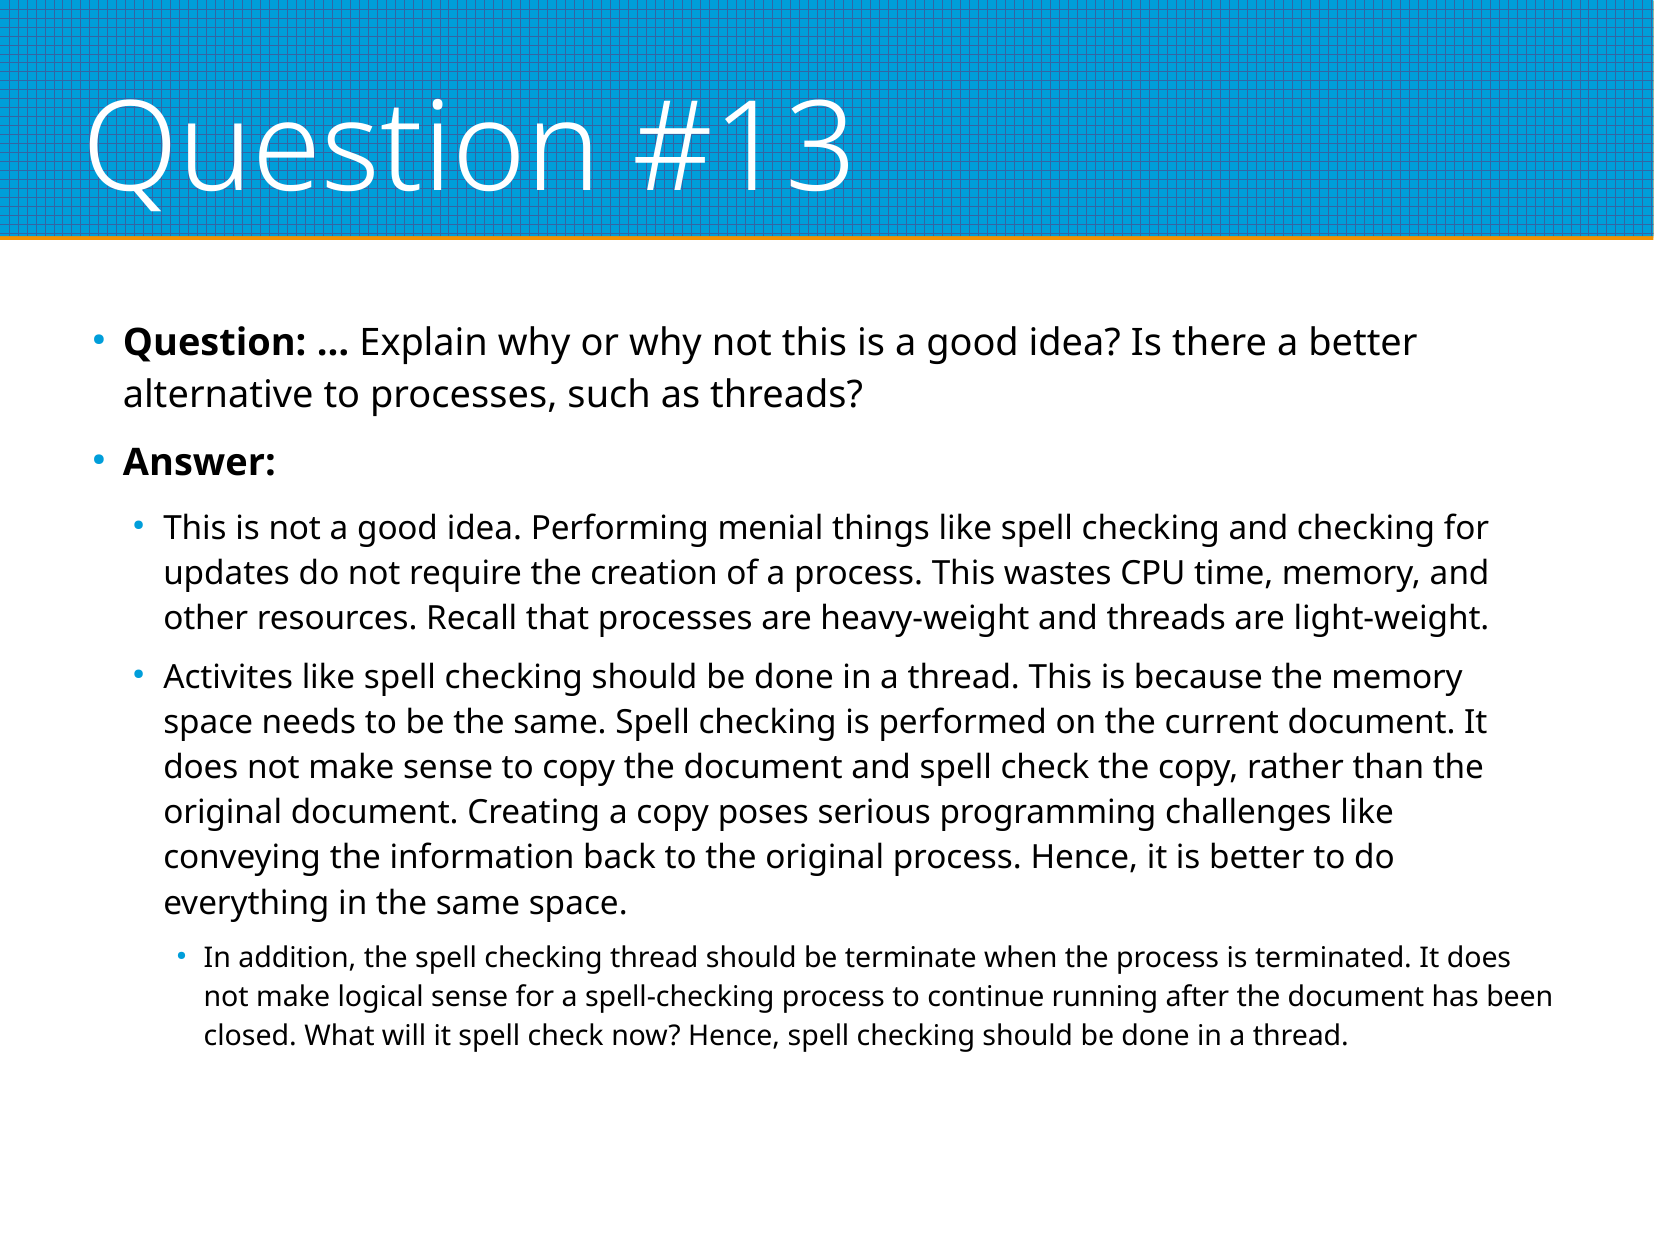

# Question #13
Question: … Explain why or why not this is a good idea? Is there a better alternative to processes, such as threads?
Answer:
This is not a good idea. Performing menial things like spell checking and checking for updates do not require the creation of a process. This wastes CPU time, memory, and other resources. Recall that processes are heavy-weight and threads are light-weight.
Activites like spell checking should be done in a thread. This is because the memory space needs to be the same. Spell checking is performed on the current document. It does not make sense to copy the document and spell check the copy, rather than the original document. Creating a copy poses serious programming challenges like conveying the information back to the original process. Hence, it is better to do everything in the same space.
In addition, the spell checking thread should be terminate when the process is terminated. It does not make logical sense for a spell-checking process to continue running after the document has been closed. What will it spell check now? Hence, spell checking should be done in a thread.